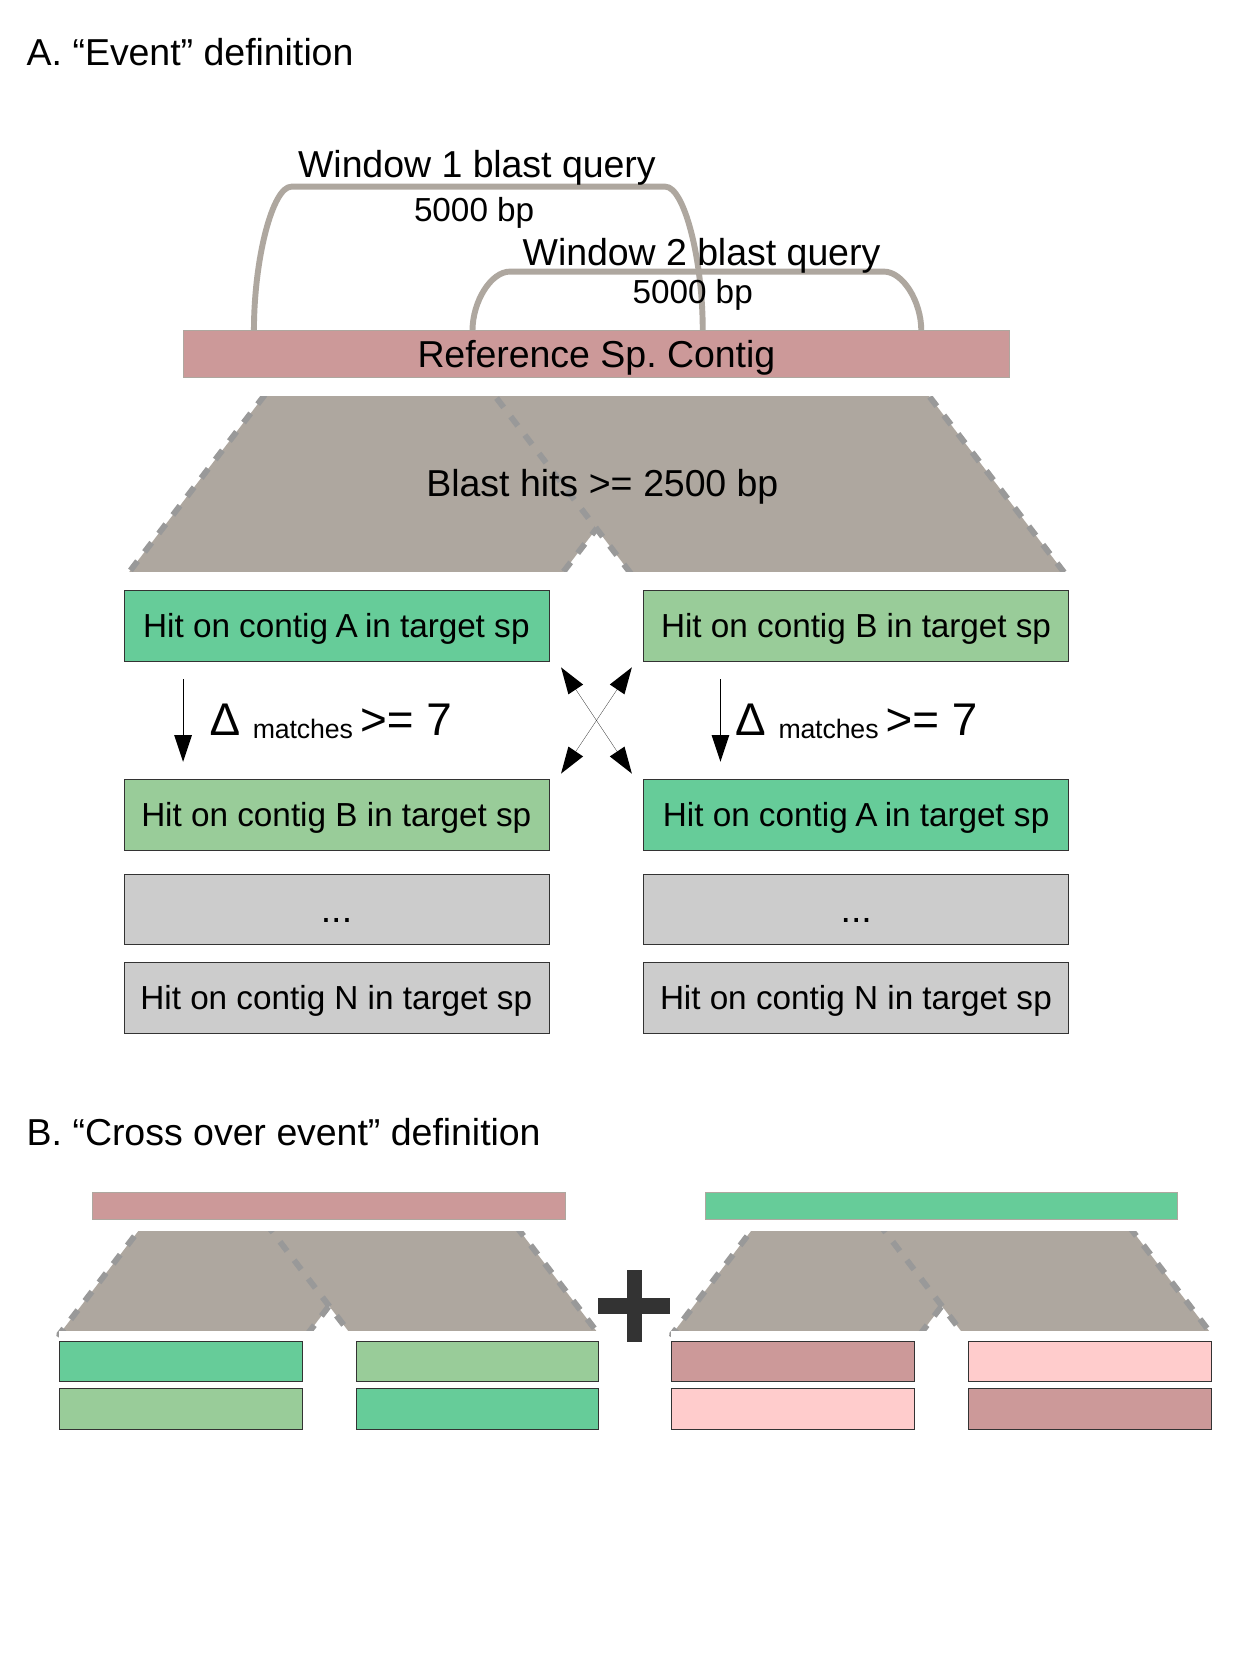

A. “Event” definition
Window 1 blast query
5000 bp
Window 2 blast query
5000 bp
Reference Sp. Contig
Blast hits >= 2500 bp
Hit on contig A in target sp
Hit on contig B in target sp
Δ matches >= 7
Δ matches >= 7
Hit on contig B in target sp
Hit on contig A in target sp
...
...
Hit on contig N in target sp
Hit on contig N in target sp
B. “Cross over event” definition